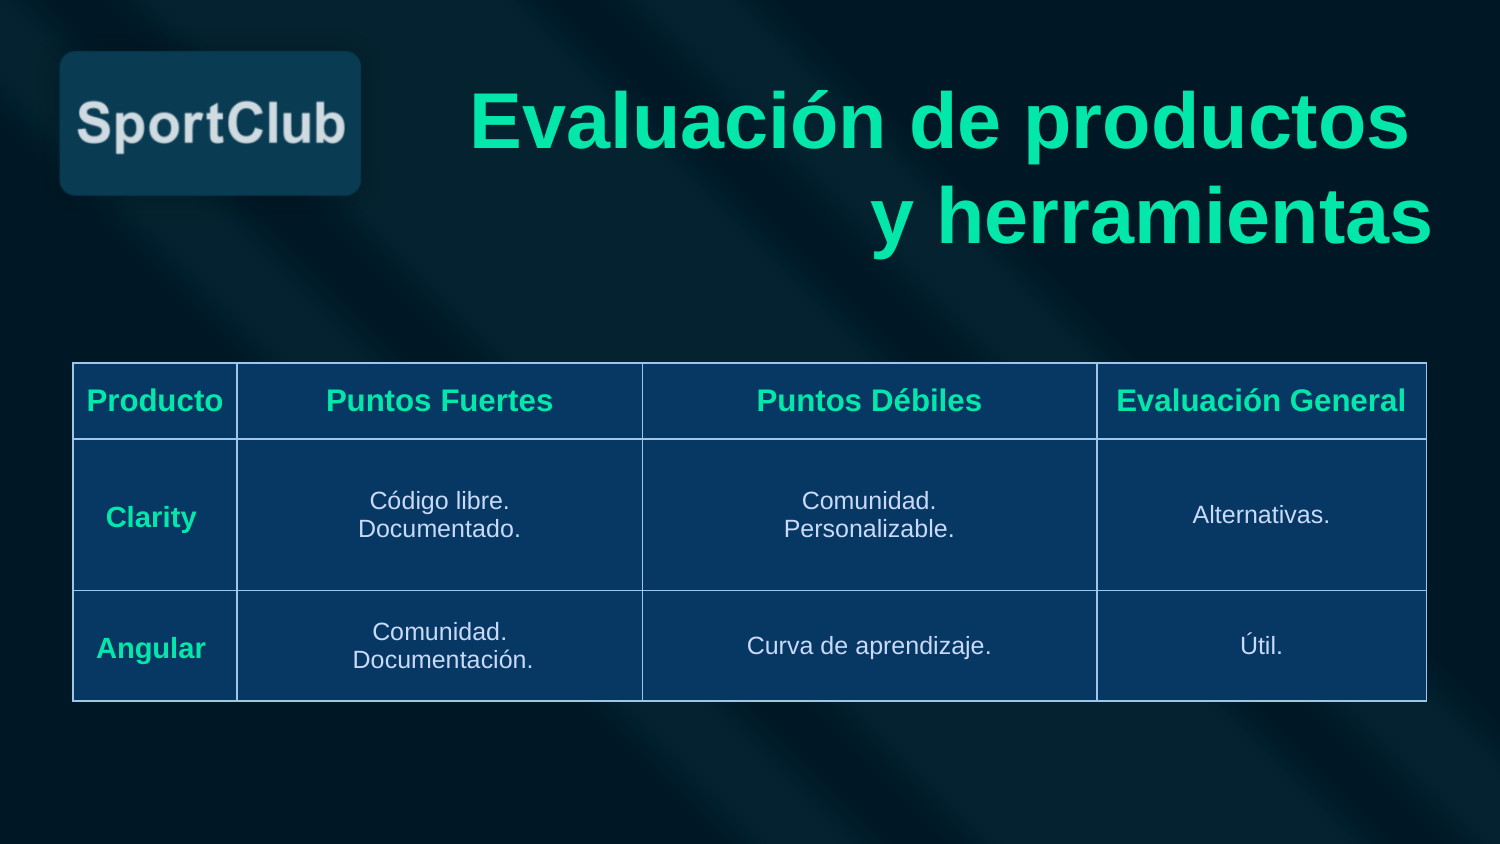

# Evaluación de productos y herramientas
| Producto | Puntos Fuertes | Puntos Débiles | Evaluación General |
| --- | --- | --- | --- |
| Clarity | Código libre. Documentado. | Comunidad. Personalizable. | Alternativas. |
| Angular | Comunidad. Documentación. | Curva de aprendizaje. | Útil. |